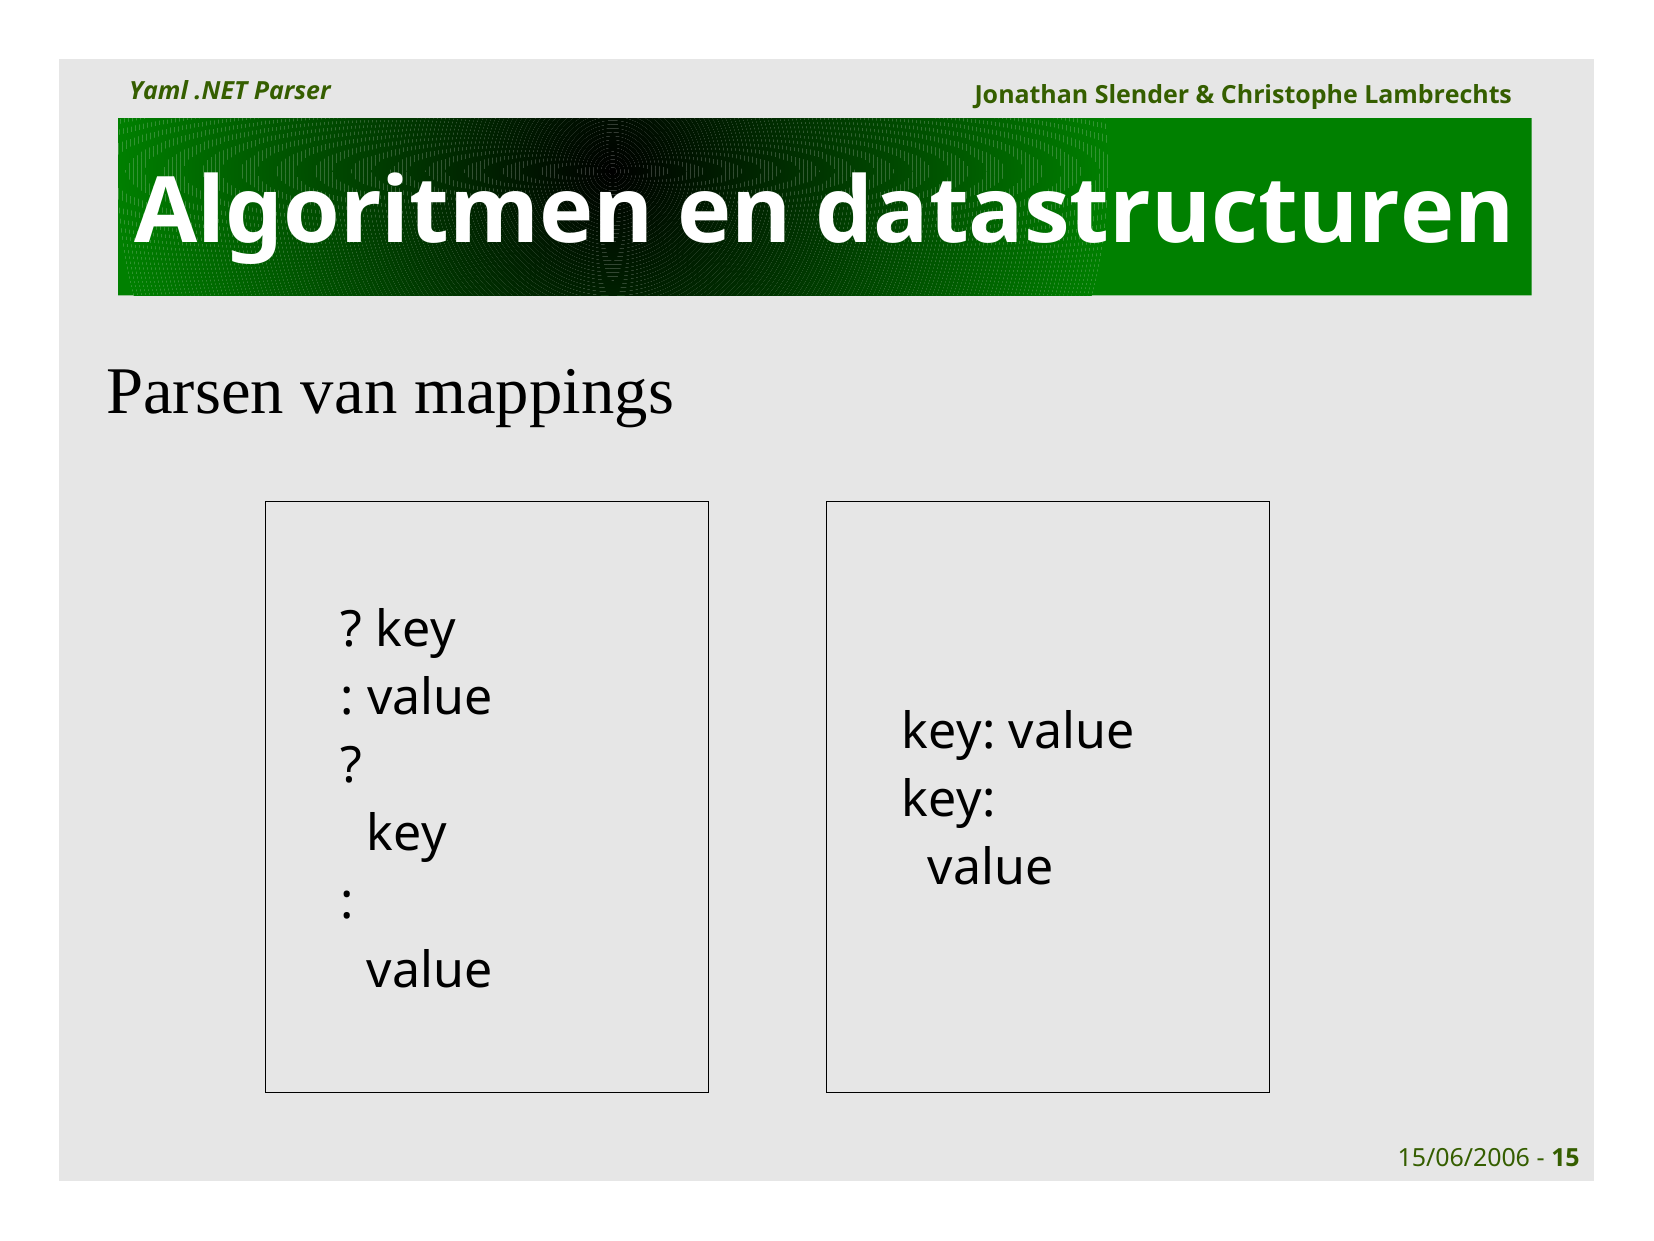

# Algoritmen en datastructuren
Parsen van mappings
? key
: value
?
 key
:
 value
key: value
key:
 value